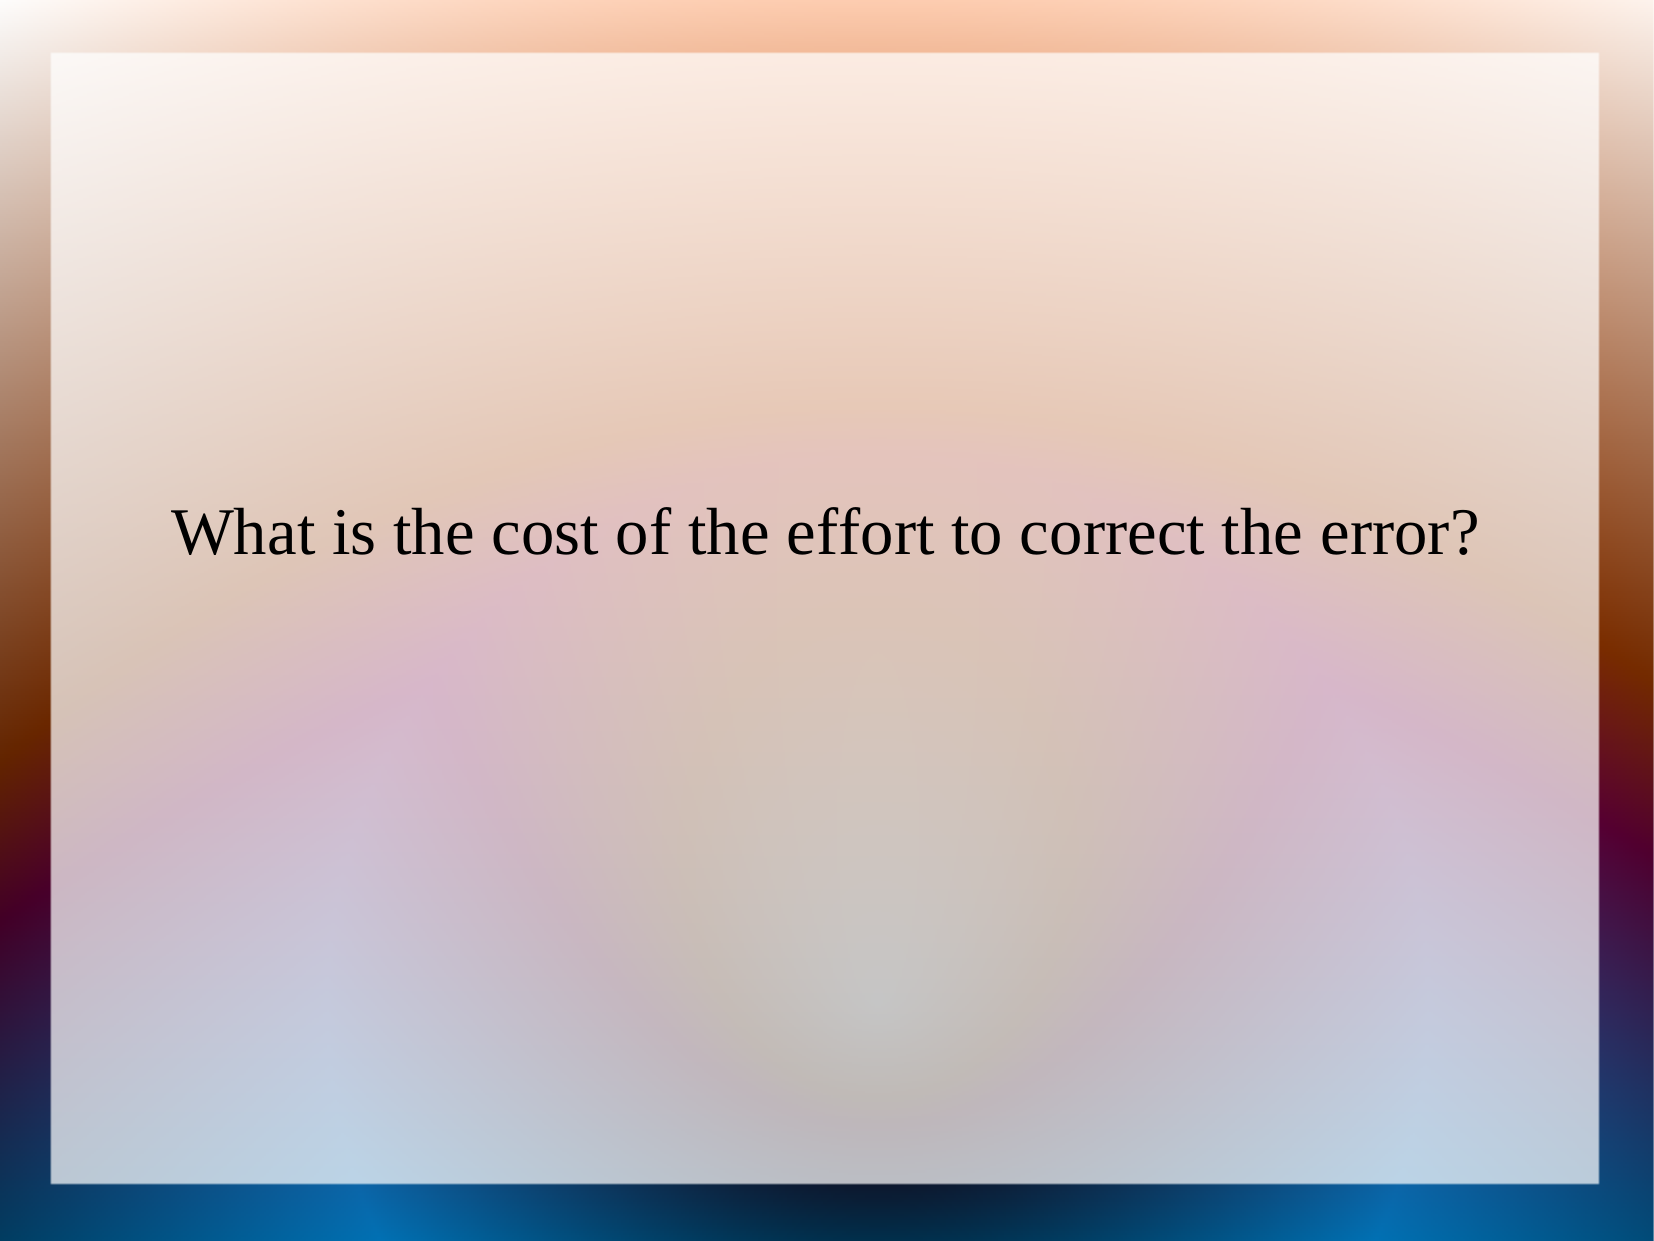

# What is the cost of the effort to correct the error?